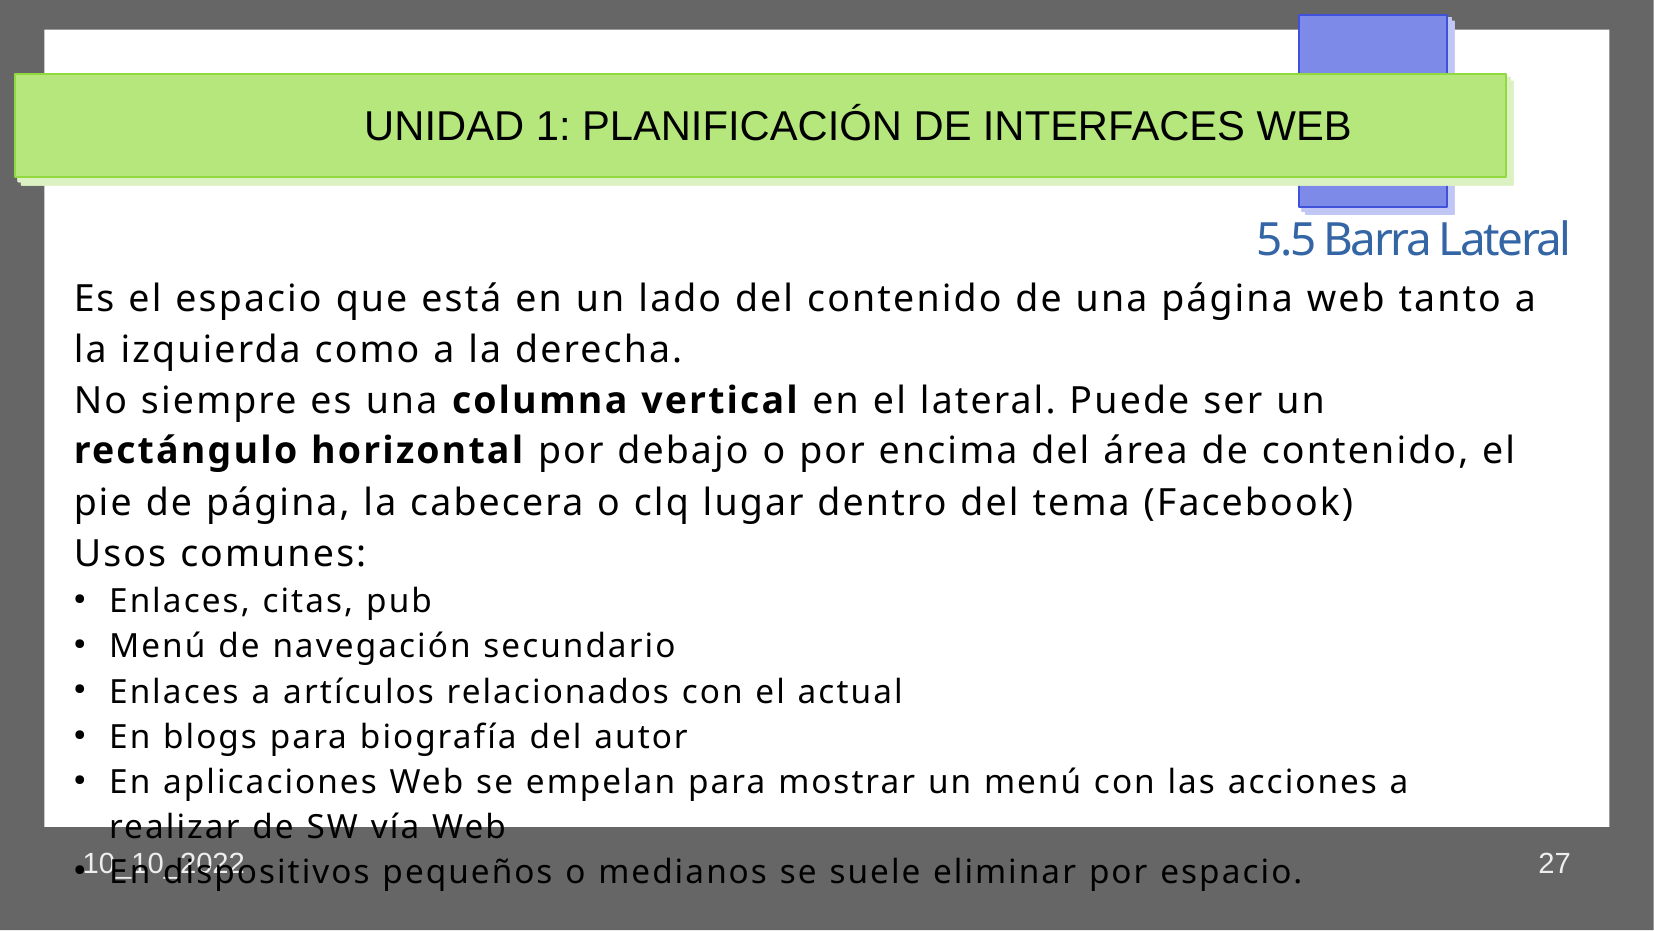

# UNIDAD 1: PLANIFICACIÓN DE INTERFACES WEB
5.5 Barra Lateral
Es el espacio que está en un lado del contenido de una página web tanto a la izquierda como a la derecha.
No siempre es una columna vertical en el lateral. Puede ser un rectángulo horizontal por debajo o por encima del área de contenido, el pie de página, la cabecera o clq lugar dentro del tema (Facebook)
Usos comunes:
Enlaces, citas, pub
Menú de navegación secundario
Enlaces a artículos relacionados con el actual
En blogs para biografía del autor
En aplicaciones Web se empelan para mostrar un menú con las acciones a realizar de SW vía Web
En dispositivos pequeños o medianos se suele eliminar por espacio.
10_10_2022
27